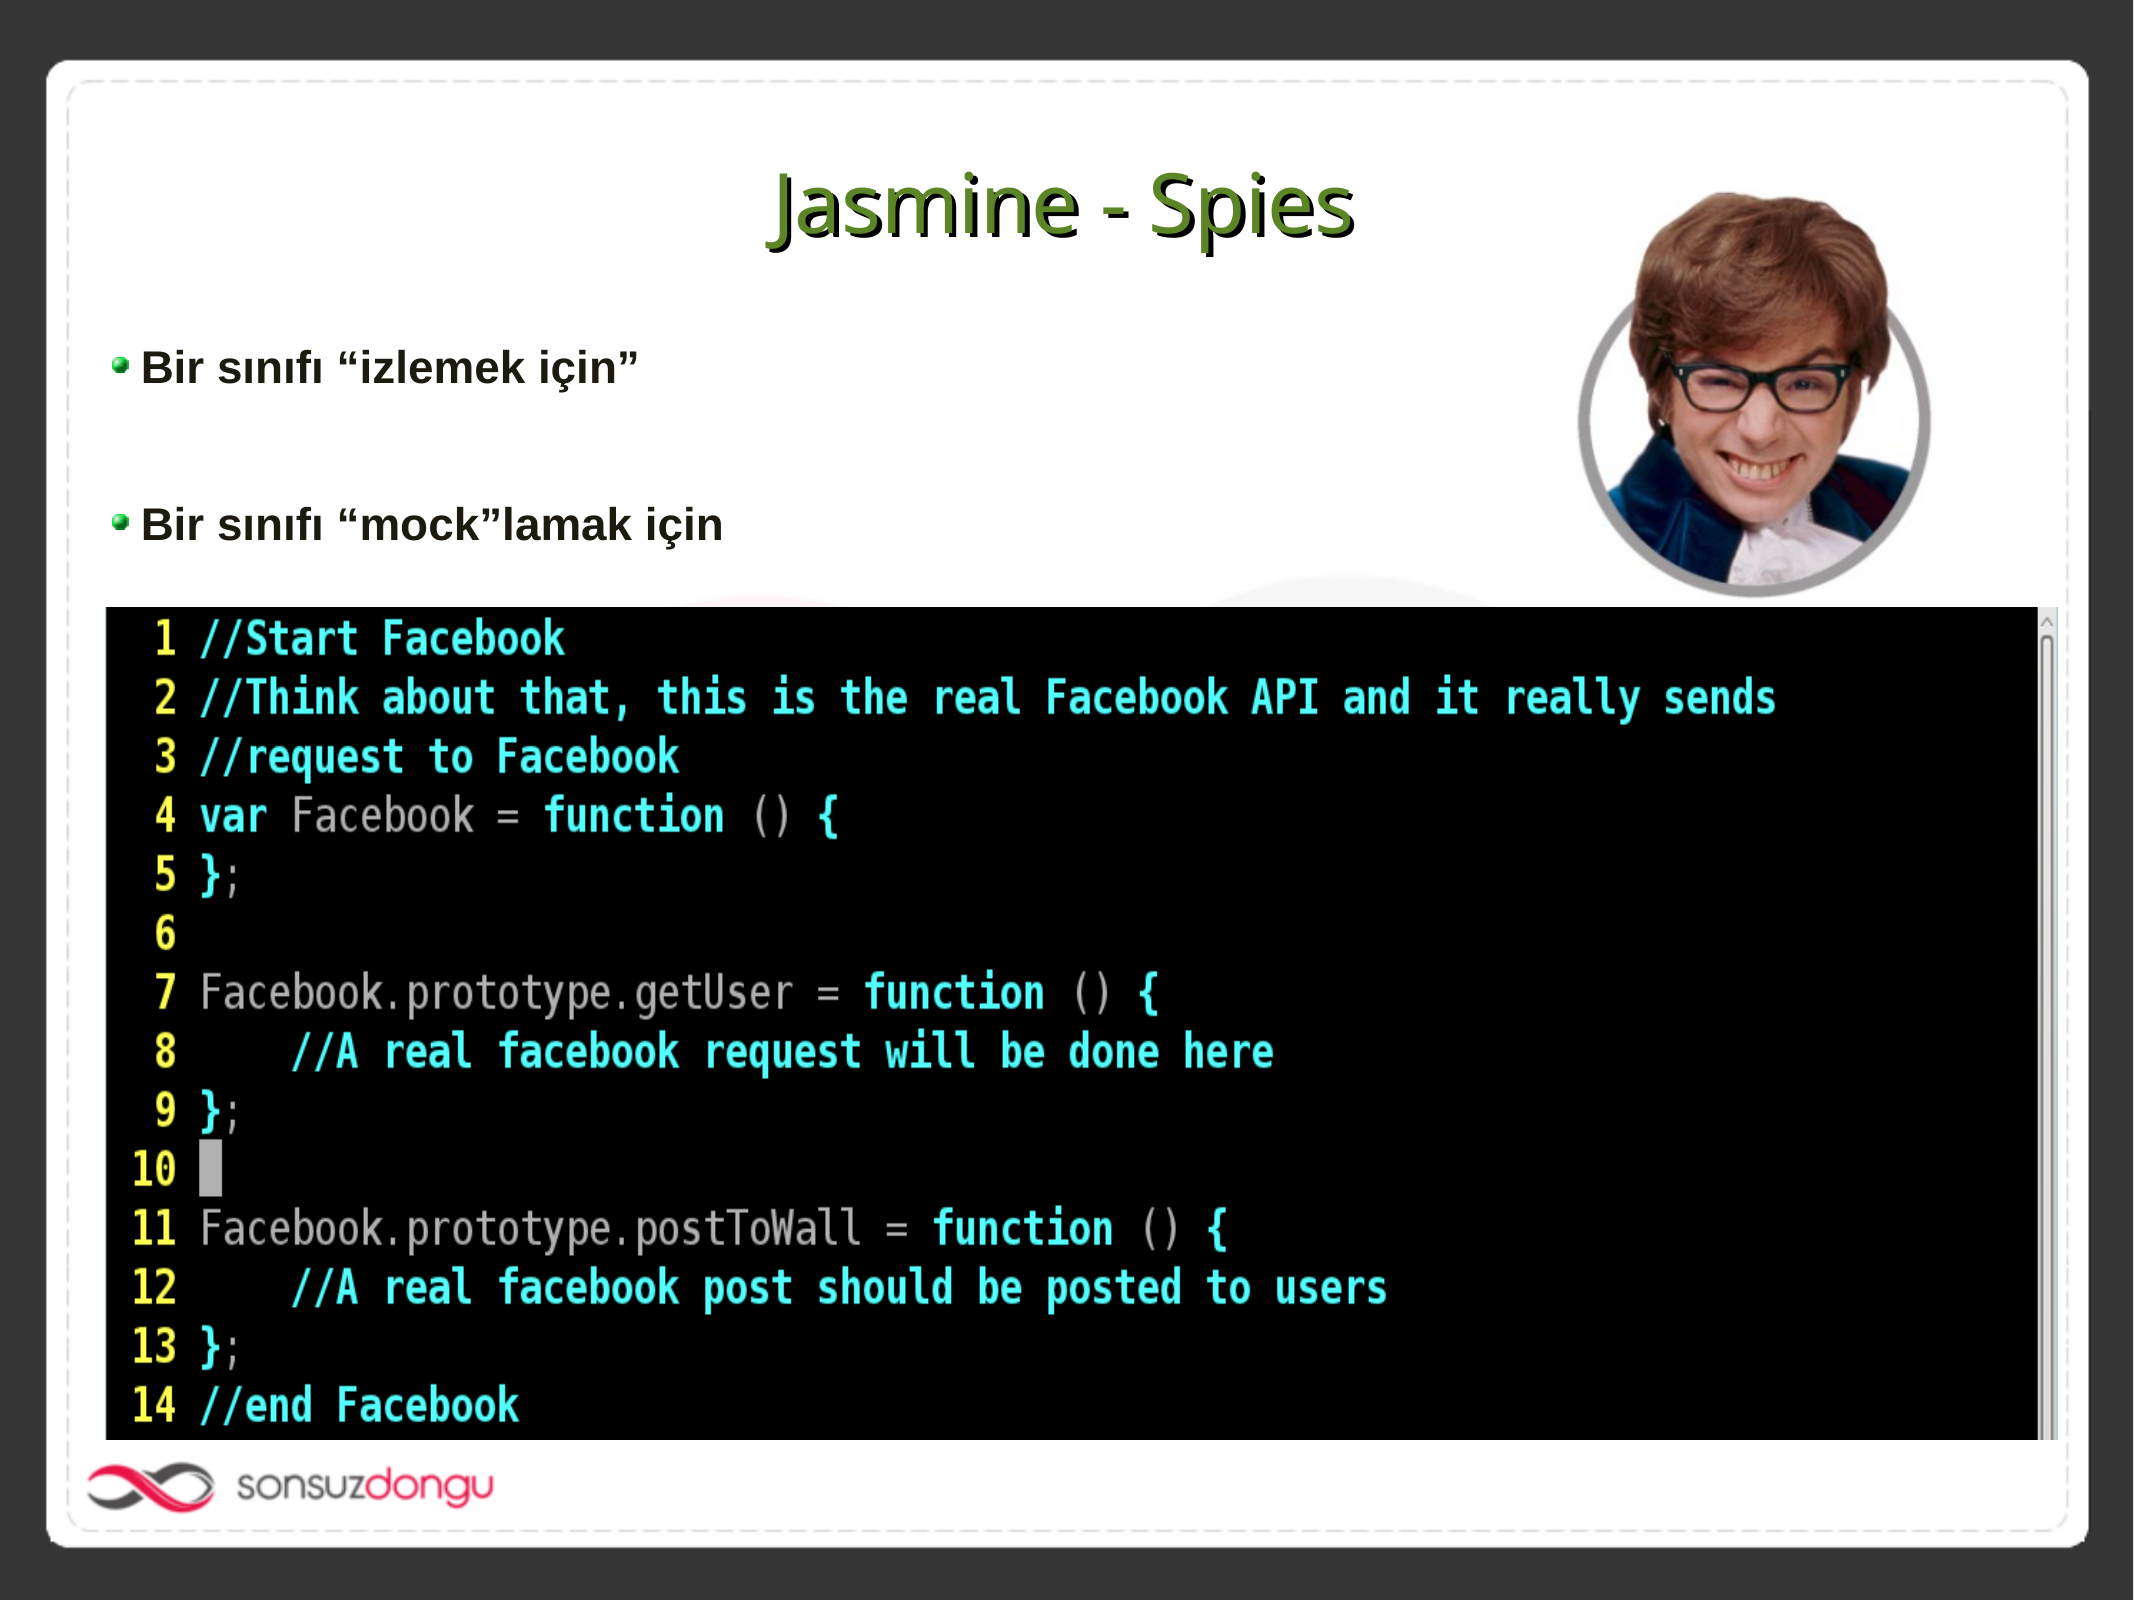

Jasmine - Spies
 Bir sınıfı “izlemek için”
 Bir sınıfı “mock”lamak için